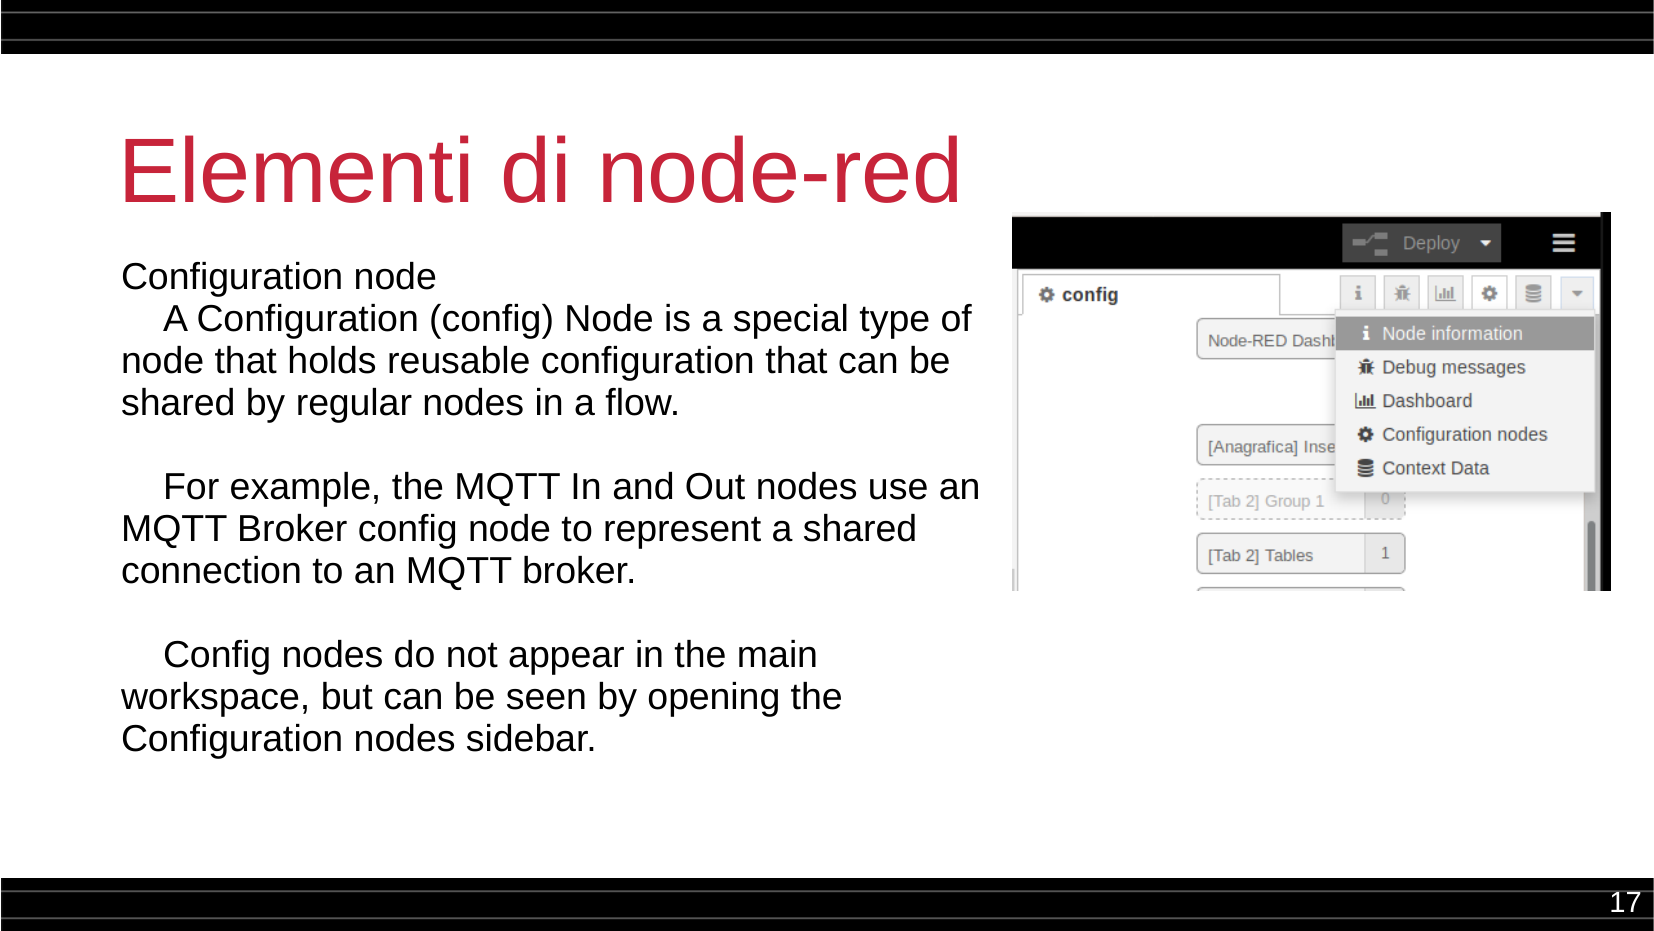

# Elementi di node-red
Configuration node
 A Configuration (config) Node is a special type of node that holds reusable configuration that can be shared by regular nodes in a flow.
 For example, the MQTT In and Out nodes use an MQTT Broker config node to represent a shared connection to an MQTT broker.
 Config nodes do not appear in the main workspace, but can be seen by opening the Configuration nodes sidebar.